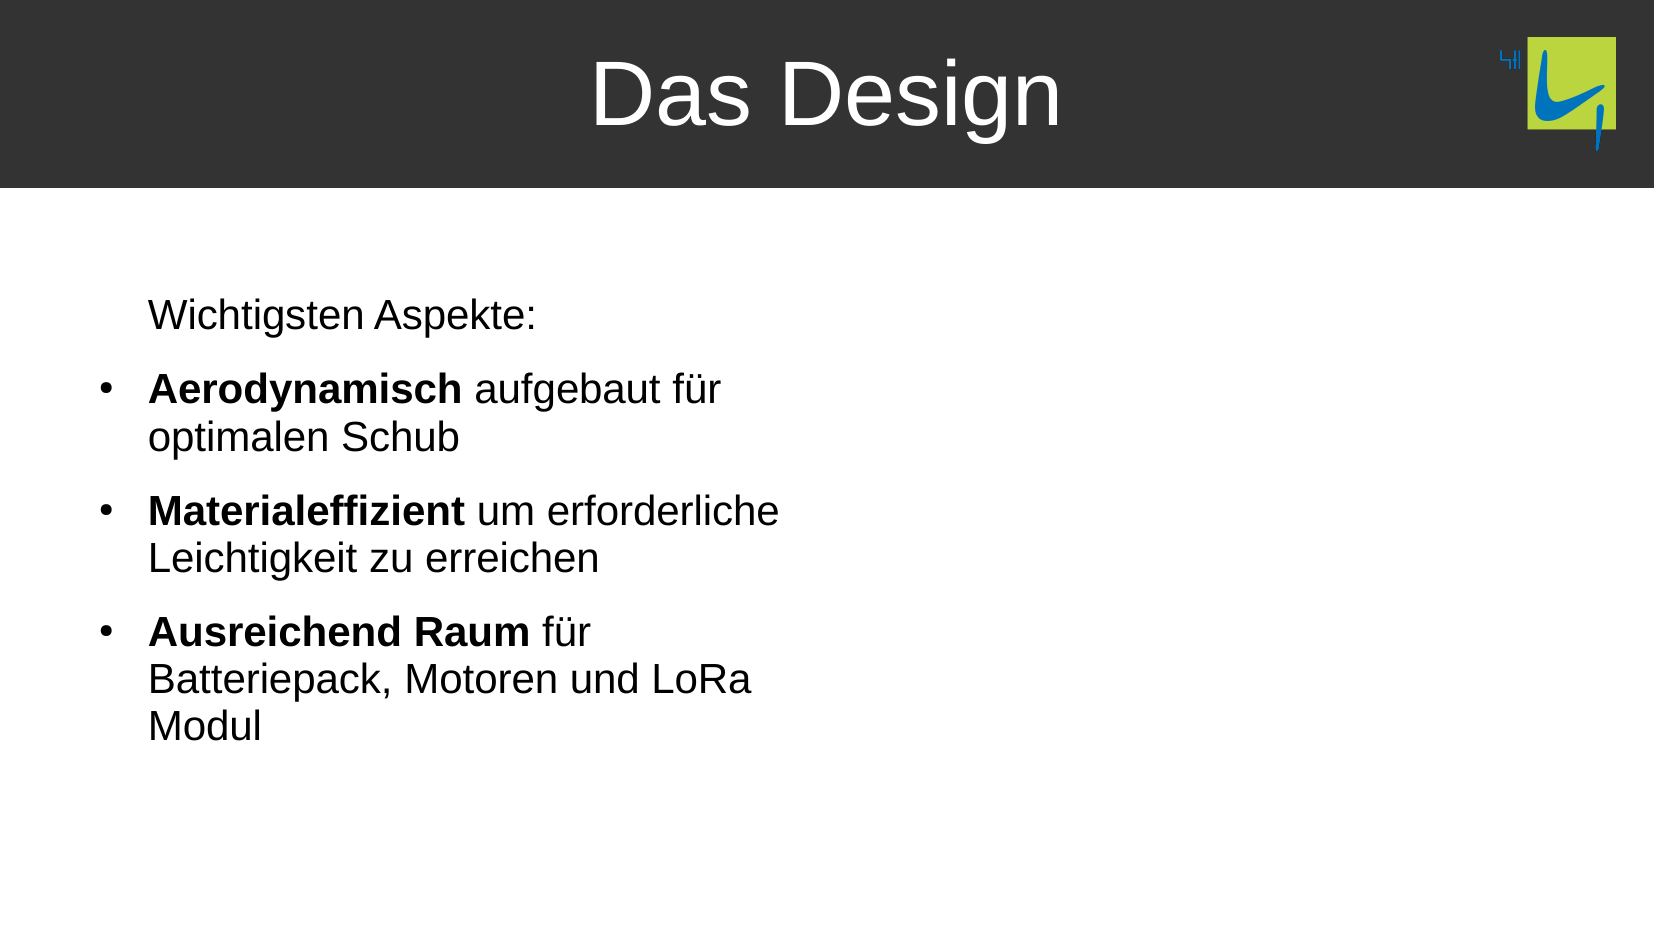

Das Design
# Wichtigsten Aspekte:
Aerodynamisch aufgebaut für optimalen Schub
Materialeffizient um erforderliche Leichtigkeit zu erreichen
Ausreichend Raum für Batteriepack, Motoren und LoRa Modul